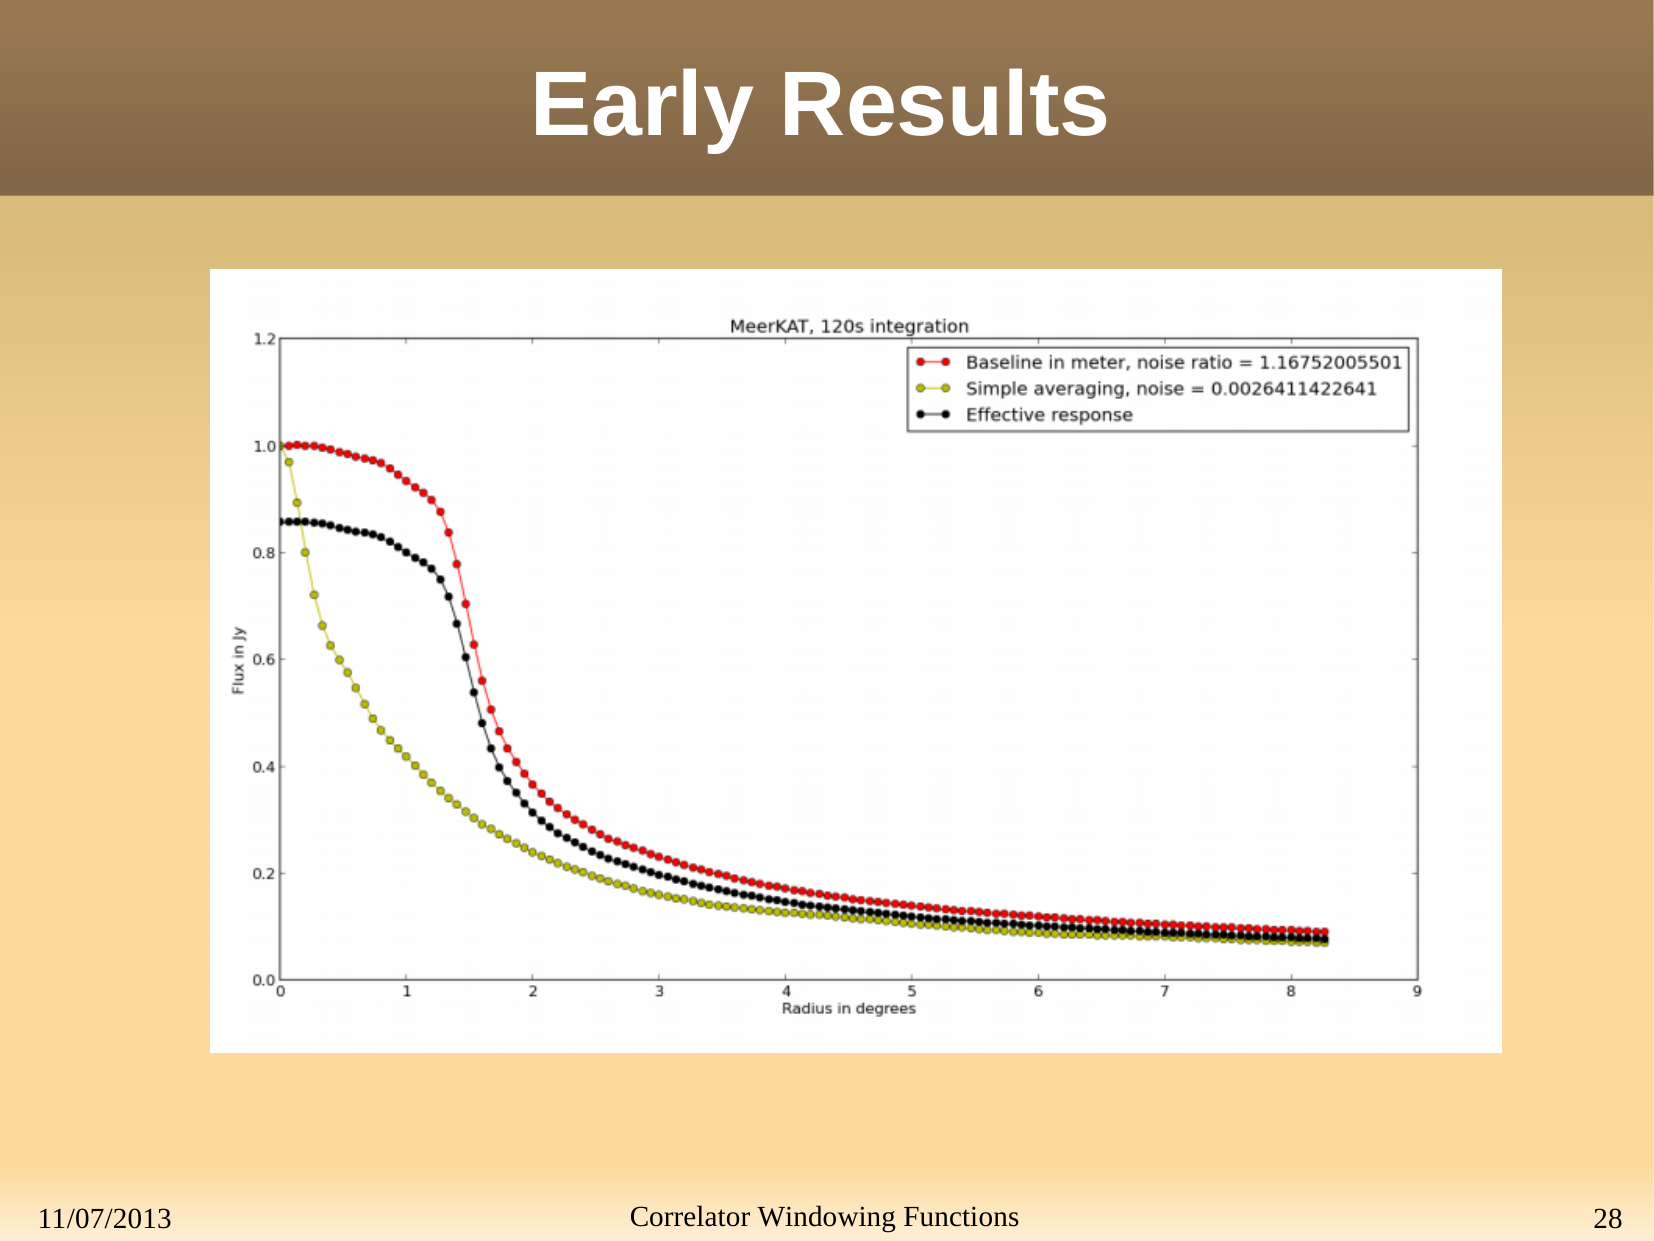

# Early Results
Correlator Windowing Functions
11/07/2013
28